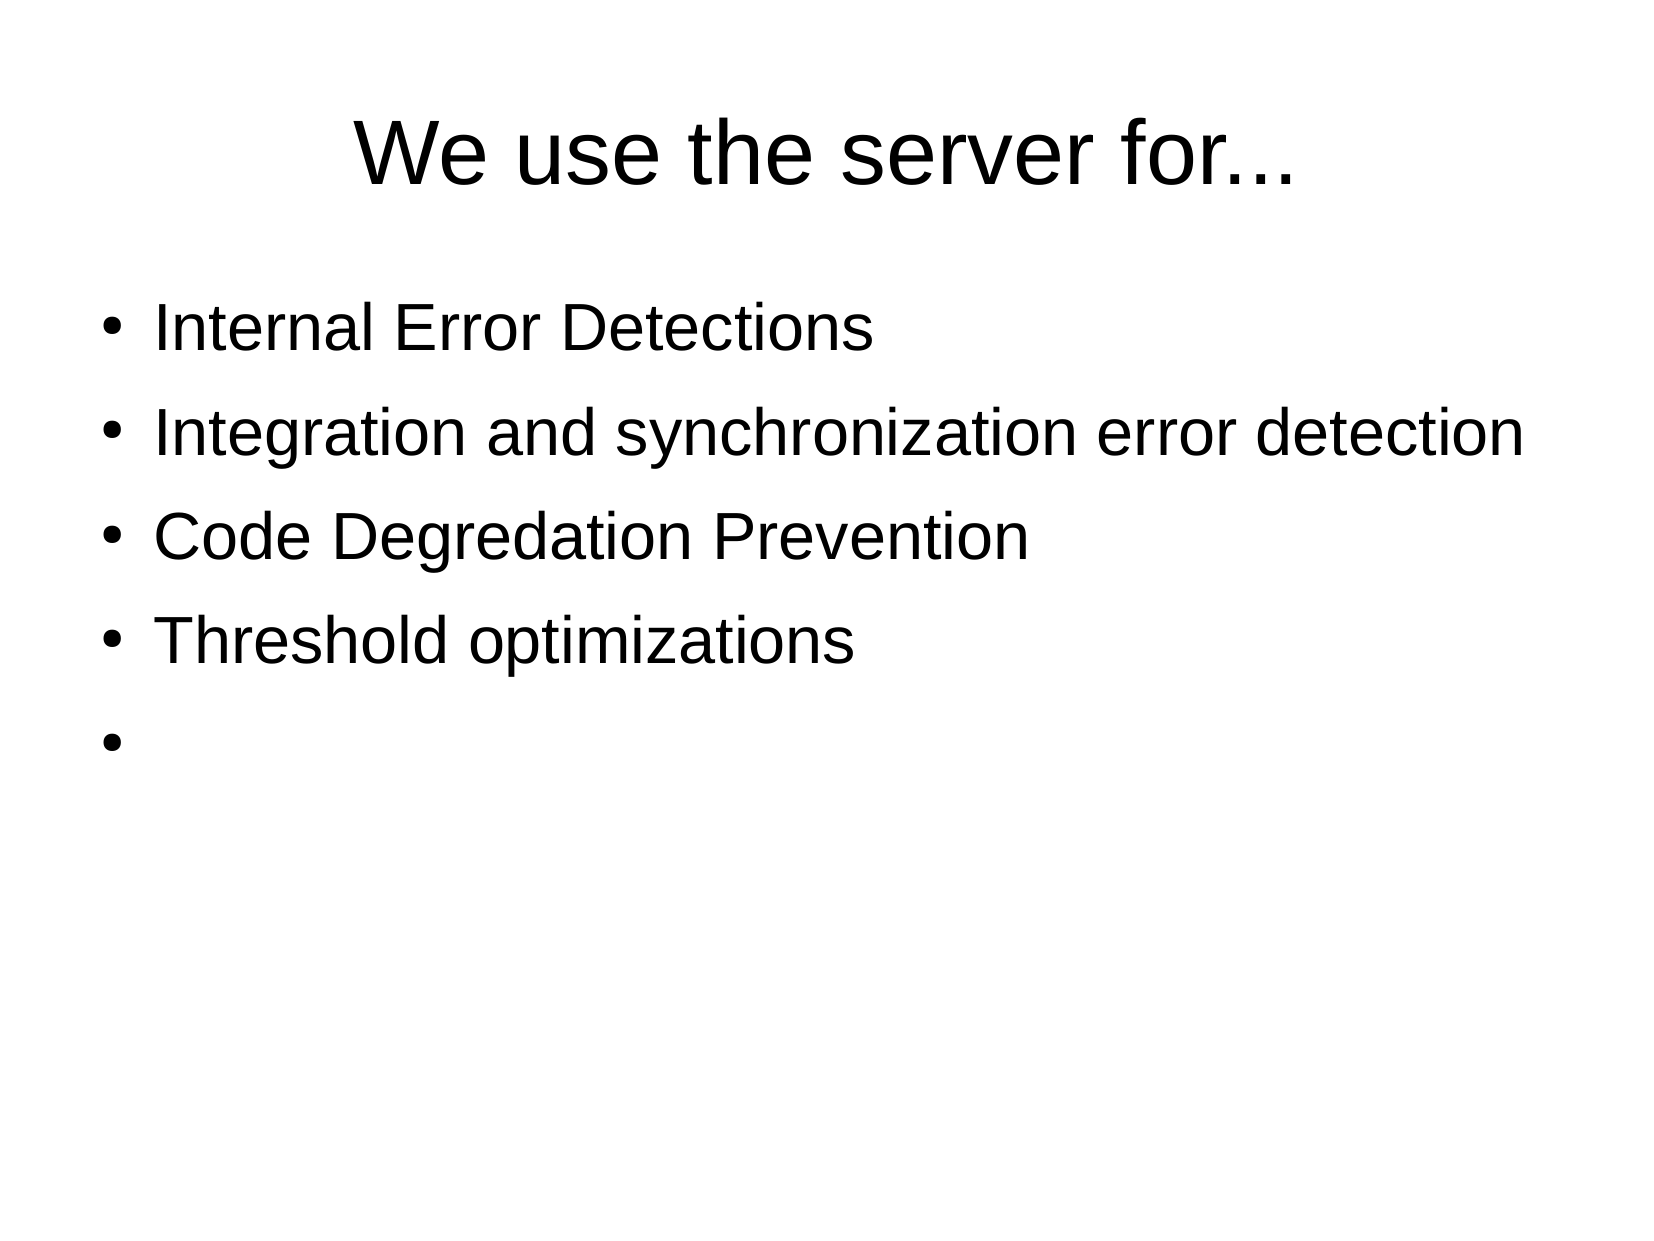

# We use the server for...
Internal Error Detections
Integration and synchronization error detection
Code Degredation Prevention
Threshold optimizations